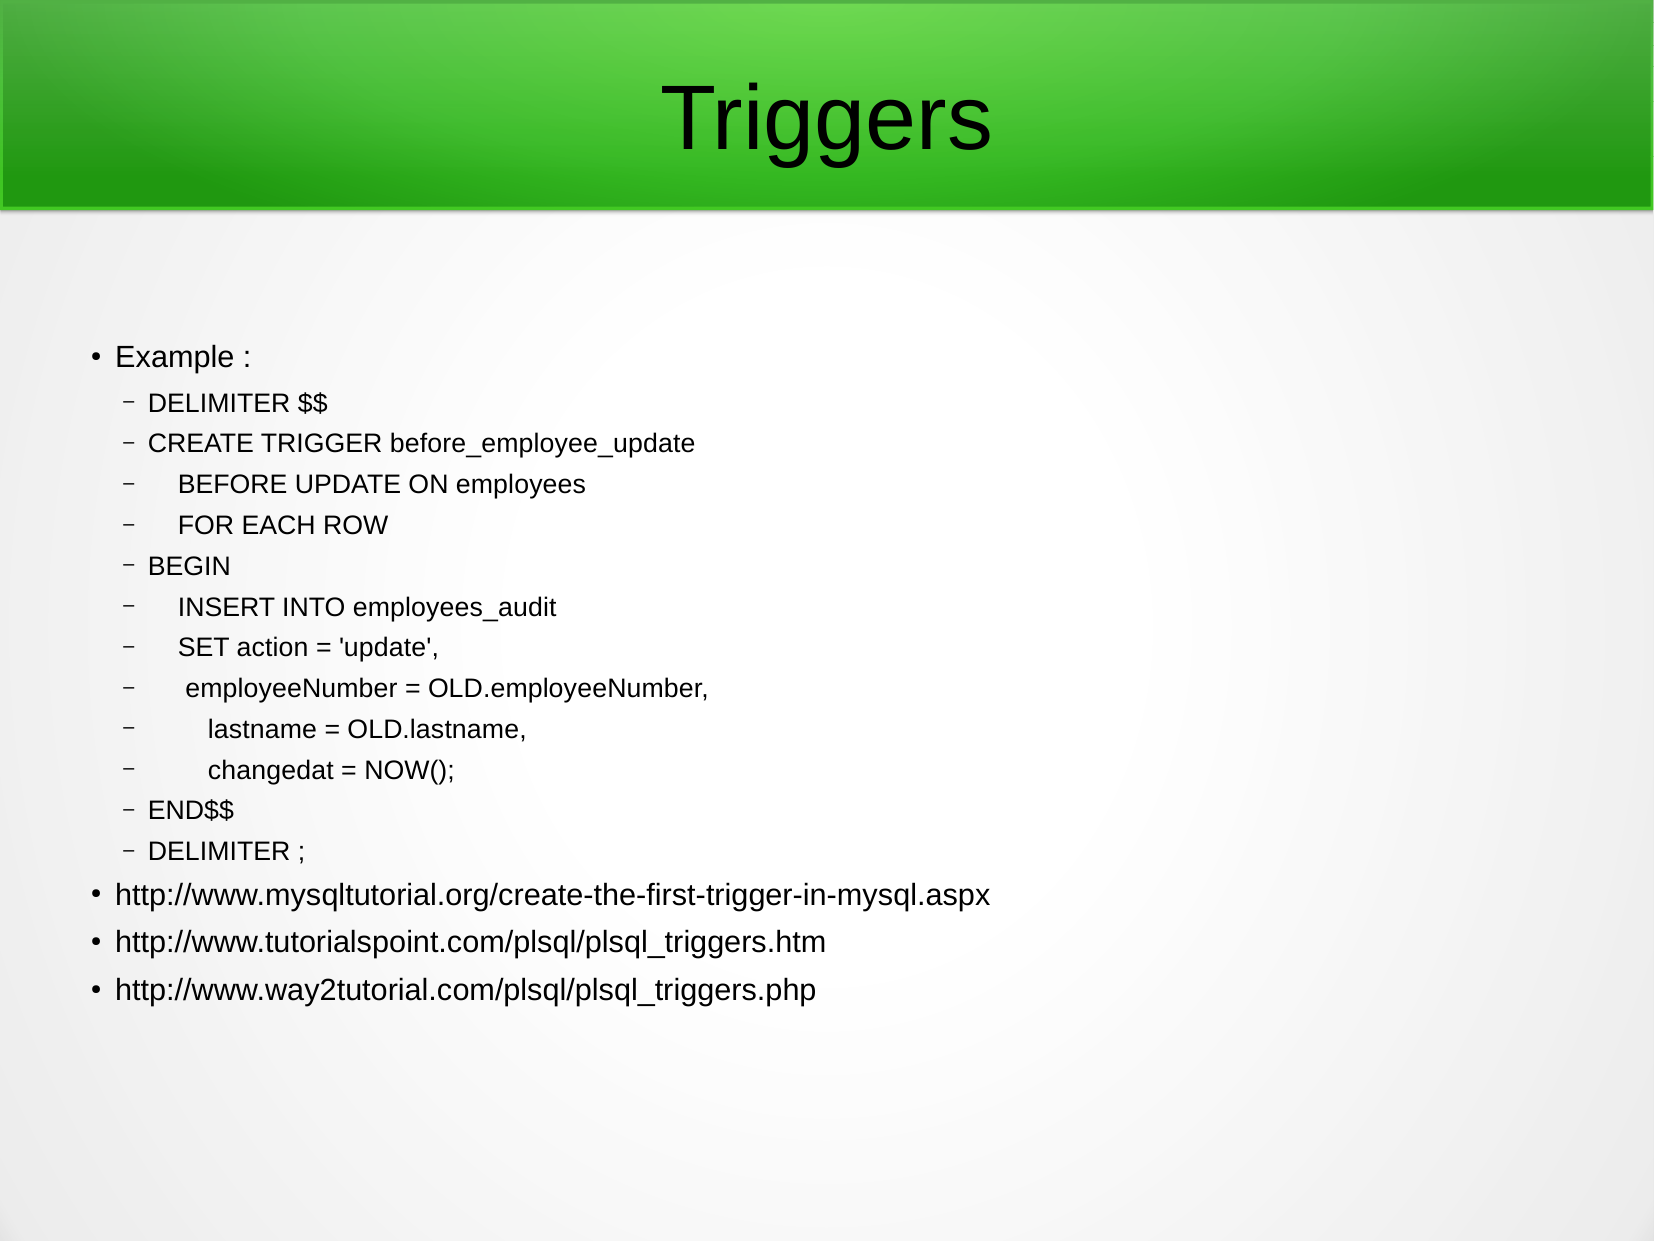

# Triggers
Example :
DELIMITER $$
CREATE TRIGGER before_employee_update
 BEFORE UPDATE ON employees
 FOR EACH ROW
BEGIN
 INSERT INTO employees_audit
 SET action = 'update',
 employeeNumber = OLD.employeeNumber,
 lastname = OLD.lastname,
 changedat = NOW();
END$$
DELIMITER ;
http://www.mysqltutorial.org/create-the-first-trigger-in-mysql.aspx
http://www.tutorialspoint.com/plsql/plsql_triggers.htm
http://www.way2tutorial.com/plsql/plsql_triggers.php